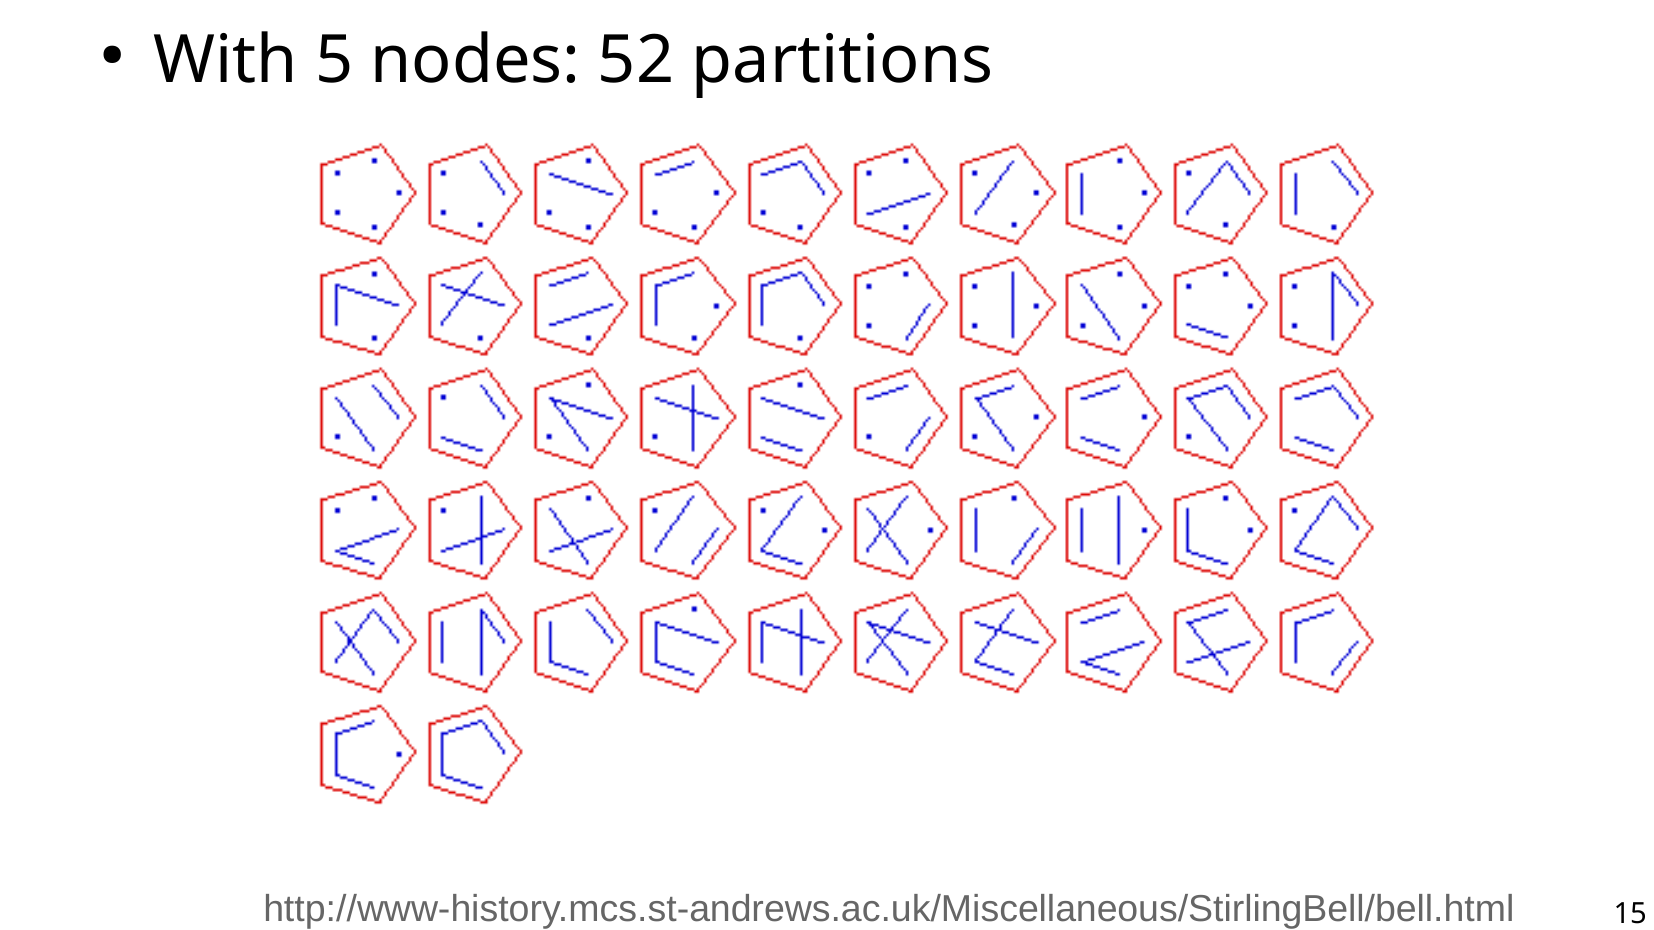

# With 5 nodes: 52 partitions
http://www-history.mcs.st-andrews.ac.uk/Miscellaneous/StirlingBell/bell.html
15